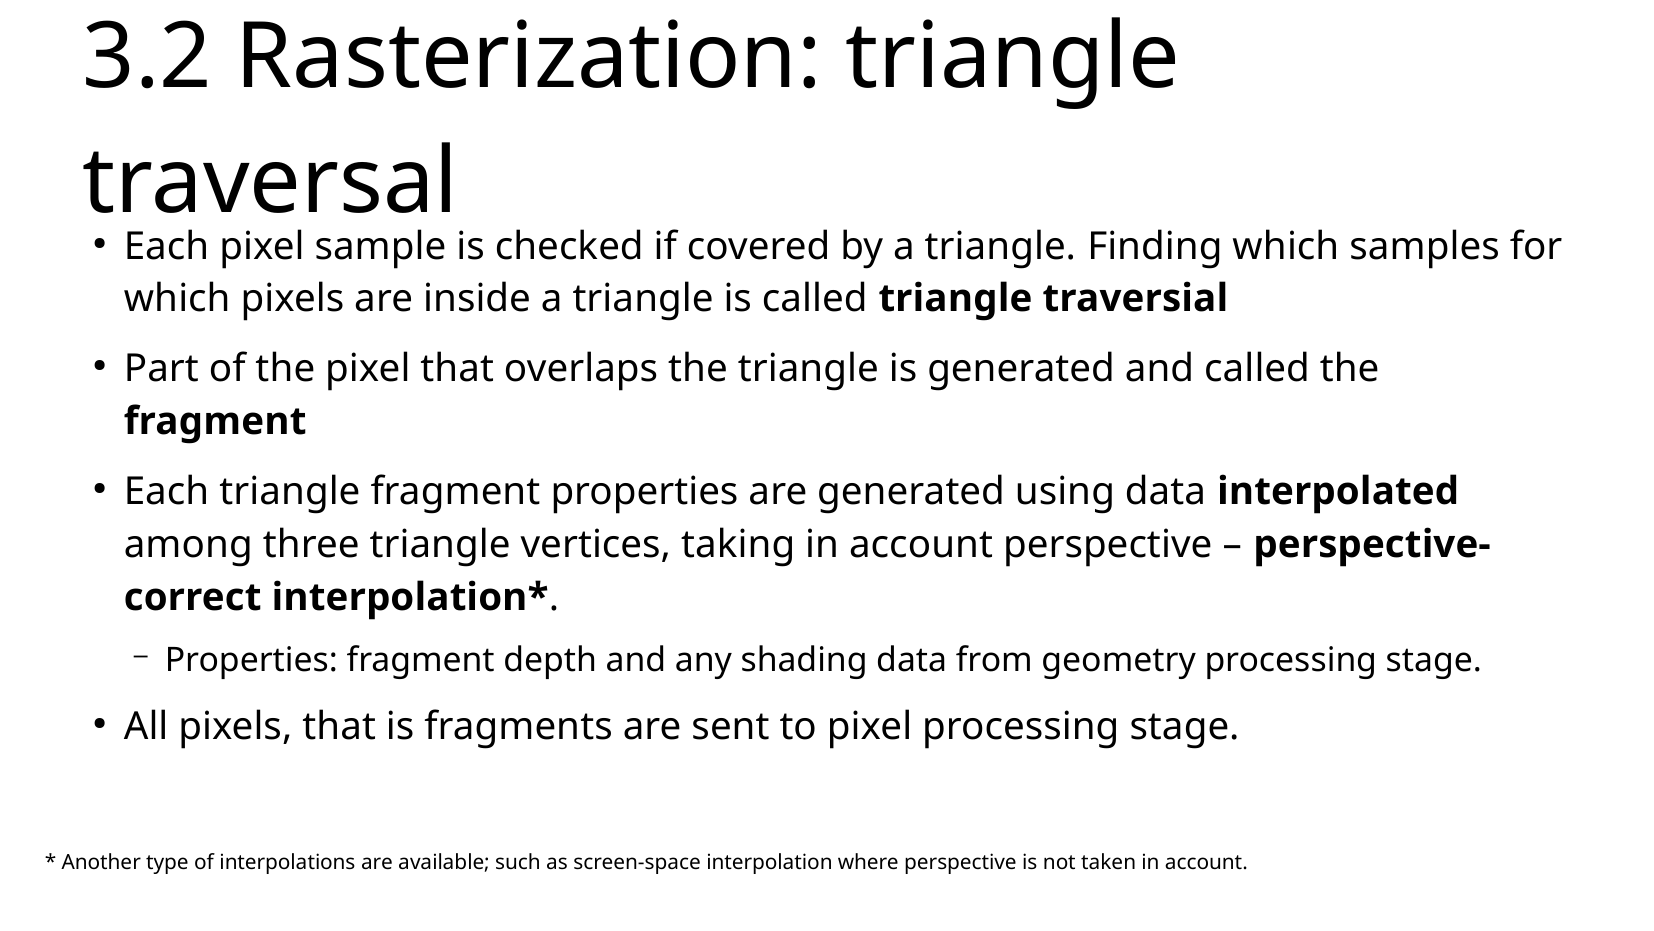

# 3.2 Rasterization: triangle traversal
Each pixel sample is checked if covered by a triangle. Finding which samples for which pixels are inside a triangle is called triangle traversial
Part of the pixel that overlaps the triangle is generated and called the fragment
Each triangle fragment properties are generated using data interpolated among three triangle vertices, taking in account perspective – perspective-correct interpolation*.
Properties: fragment depth and any shading data from geometry processing stage.
All pixels, that is fragments are sent to pixel processing stage.
* Another type of interpolations are available; such as screen-space interpolation where perspective is not taken in account.